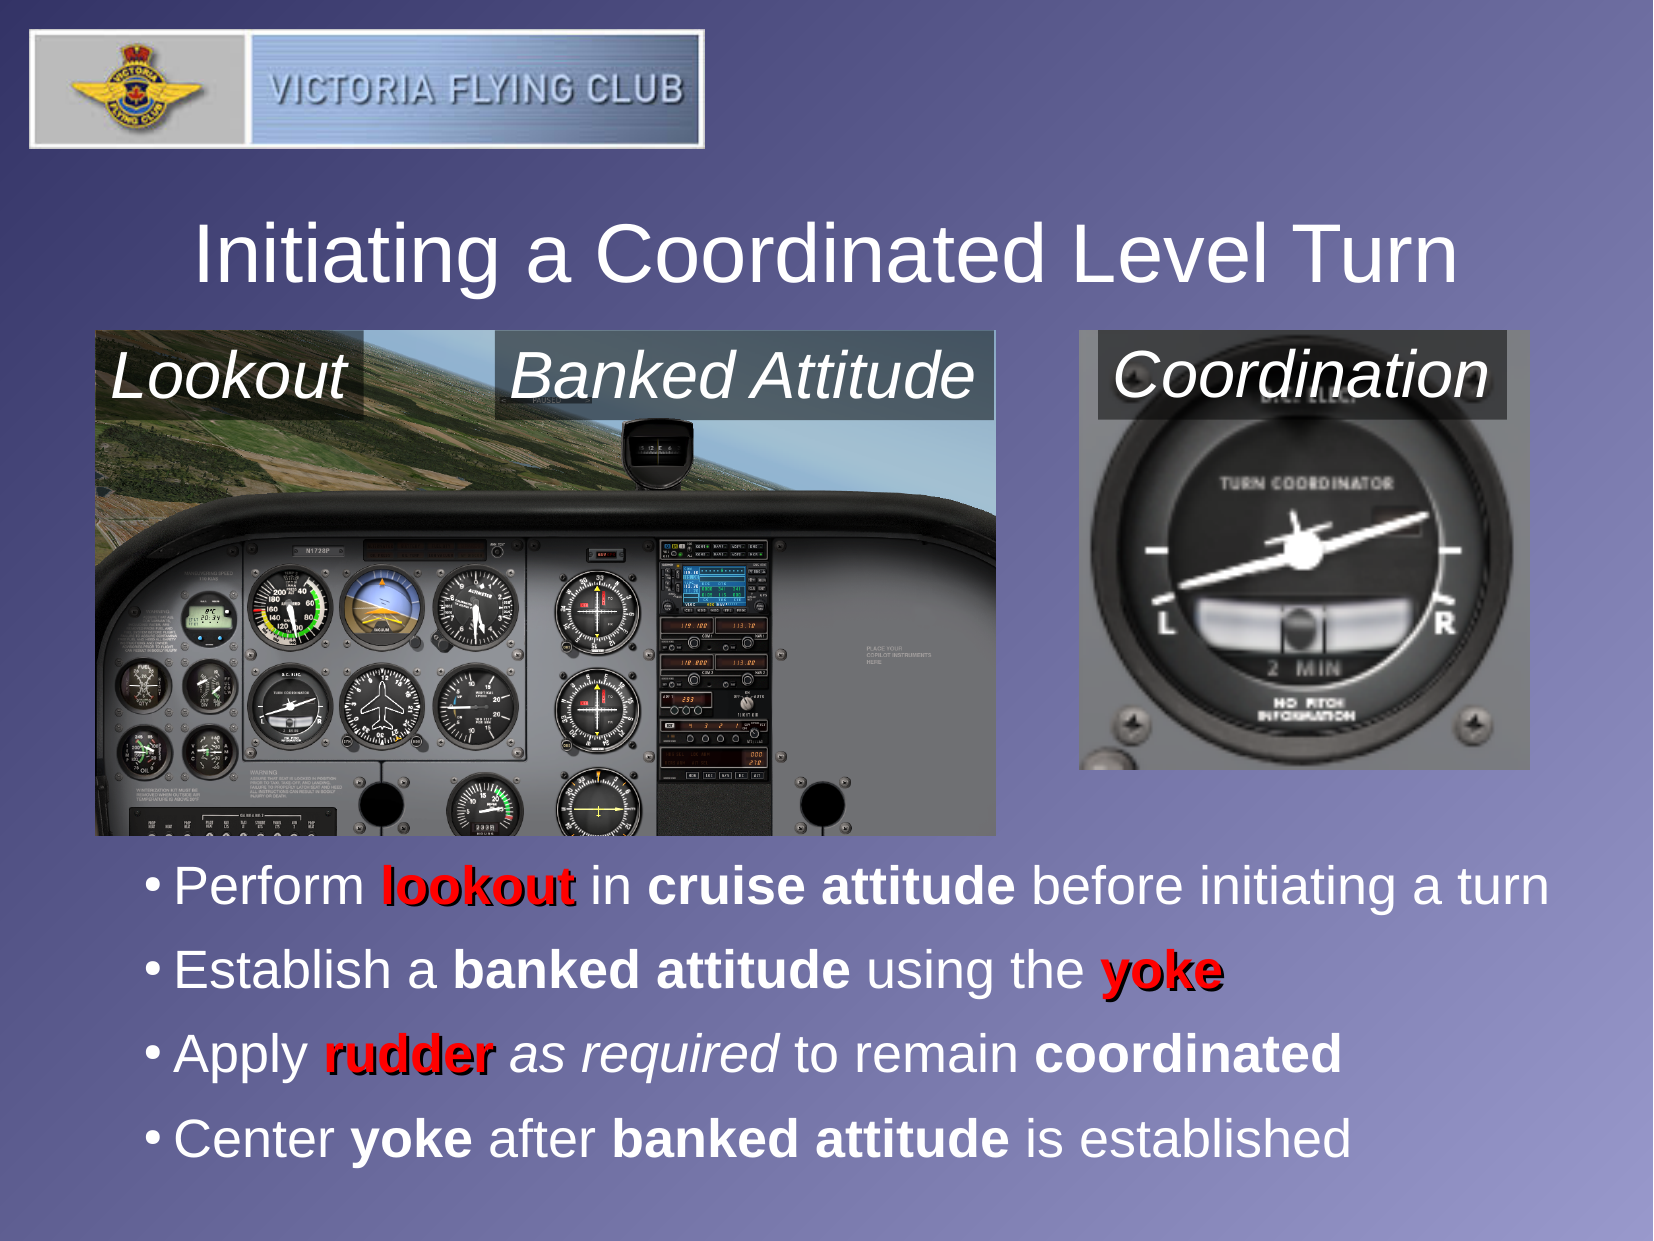

# Initiating a Coordinated Level Turn
Coordination
Lookout
Banked Attitude
Perform lookout in cruise attitude before initiating a turn
Establish a banked attitude using the yoke
Apply rudder as required to remain coordinated
Center yoke after banked attitude is established